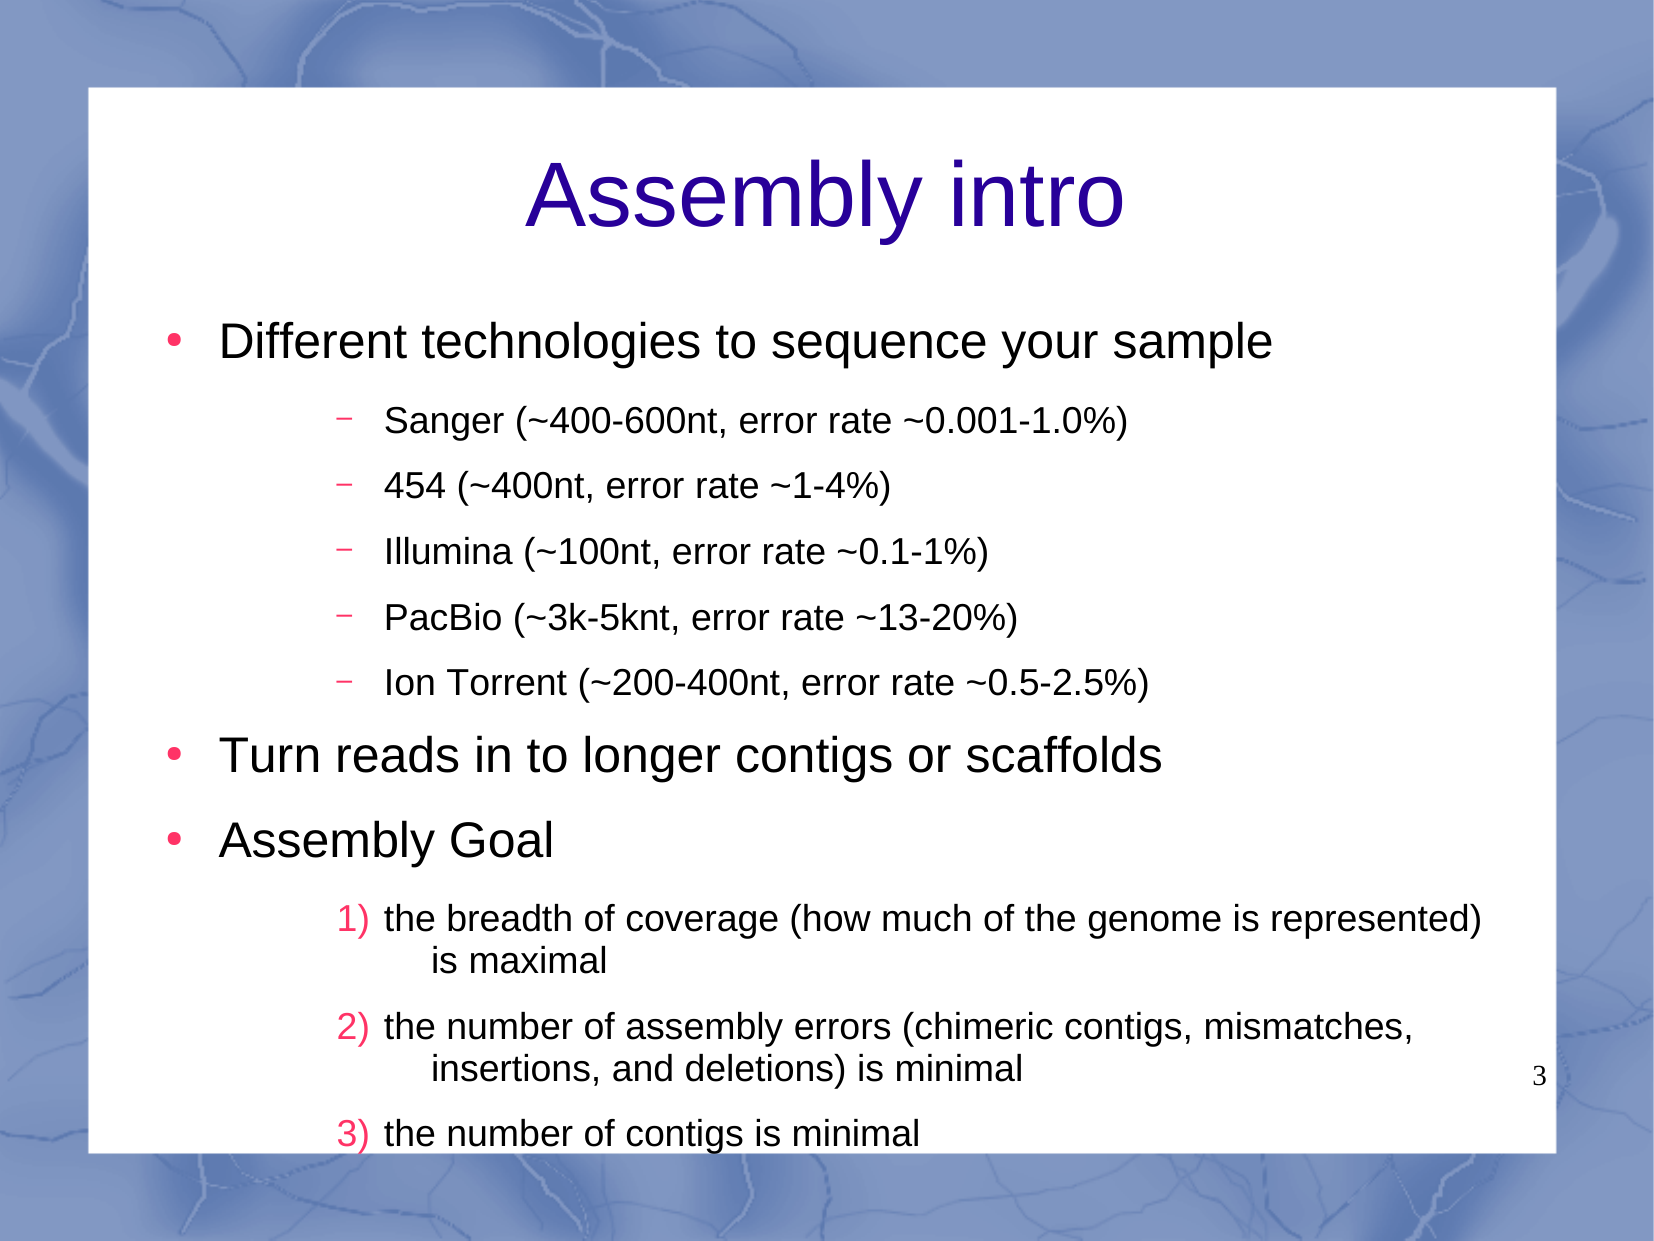

# Assembly intro
Different technologies to sequence your sample
Sanger (~400-600nt, error rate ~0.001-1.0%)
454 (~400nt, error rate ~1-4%)
Illumina (~100nt, error rate ~0.1-1%)
PacBio (~3k-5knt, error rate ~13-20%)
Ion Torrent (~200-400nt, error rate ~0.5-2.5%)
Turn reads in to longer contigs or scaffolds
Assembly Goal
the breadth of coverage (how much of the genome is represented) is maximal
the number of assembly errors (chimeric contigs, mismatches, insertions, and deletions) is minimal
the number of contigs is minimal
3